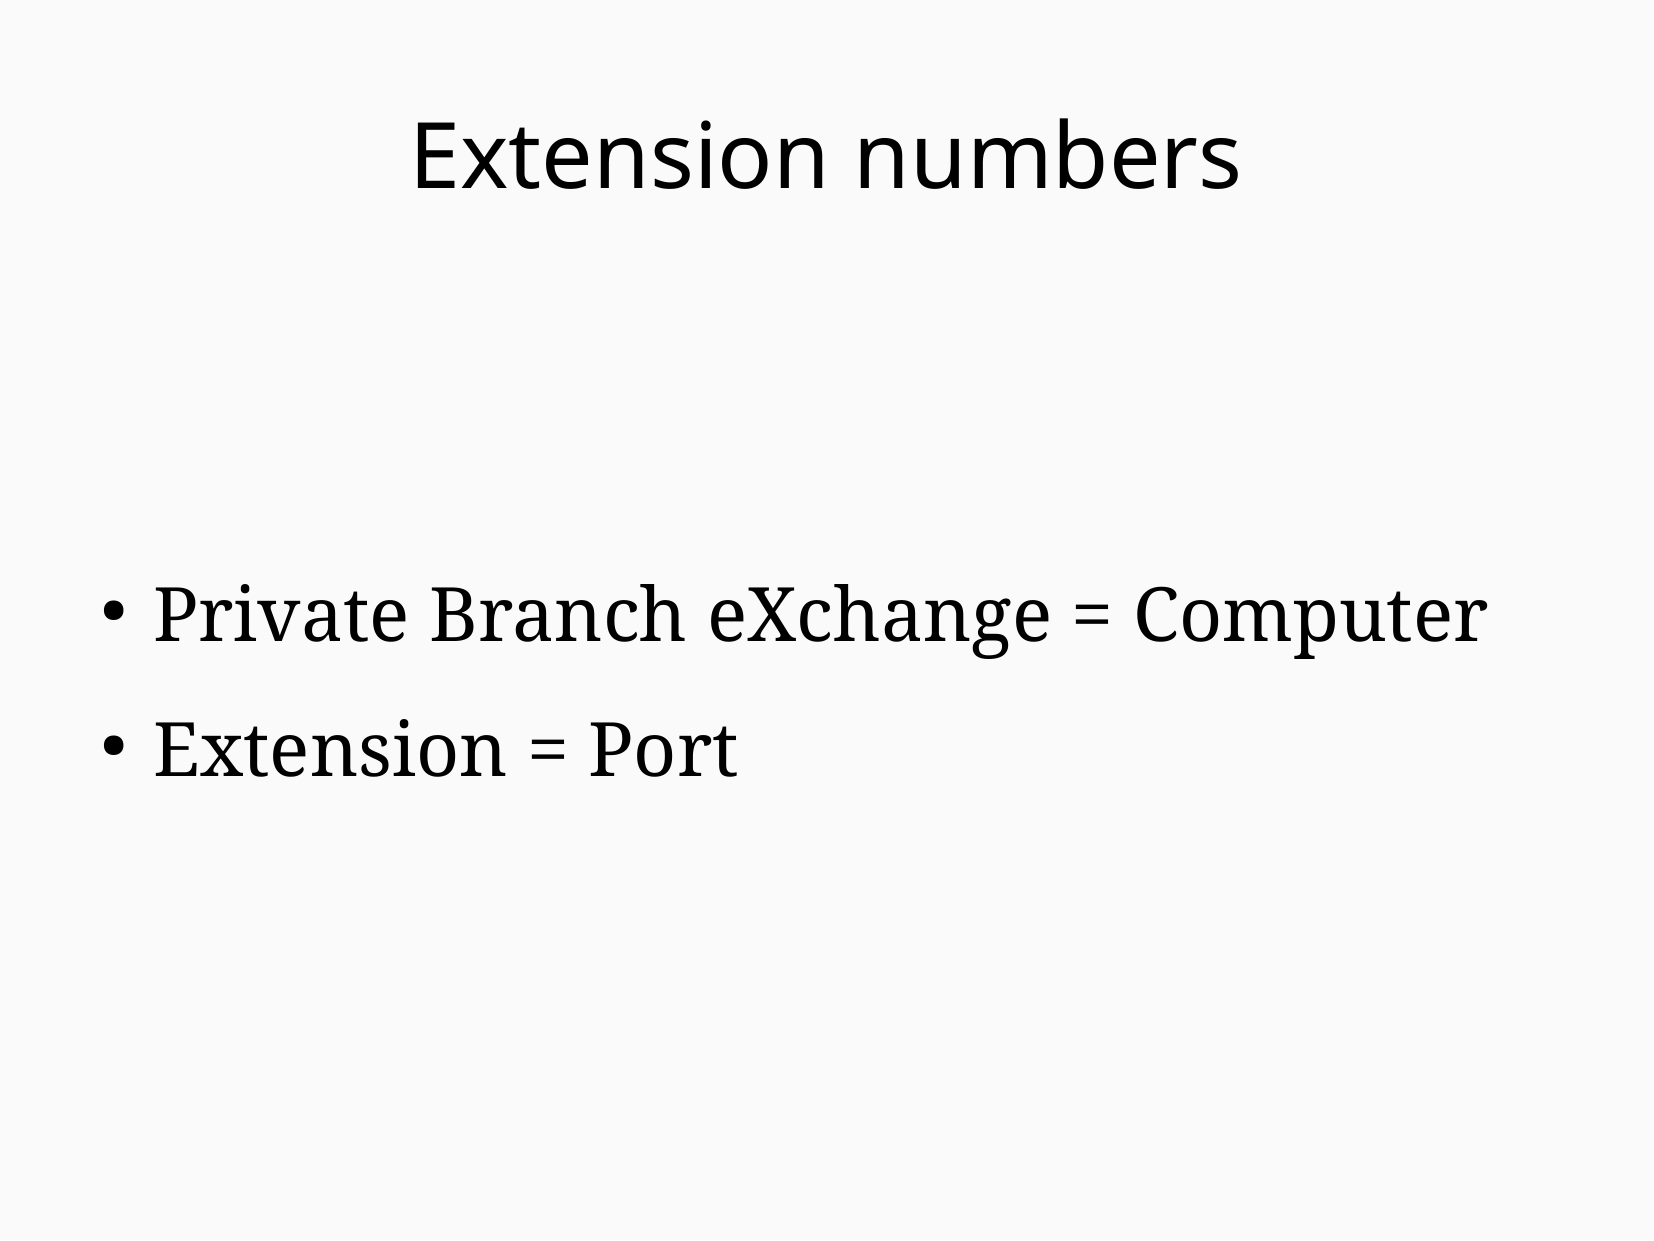

# Extension numbers
Private Branch eXchange = Computer
Extension = Port